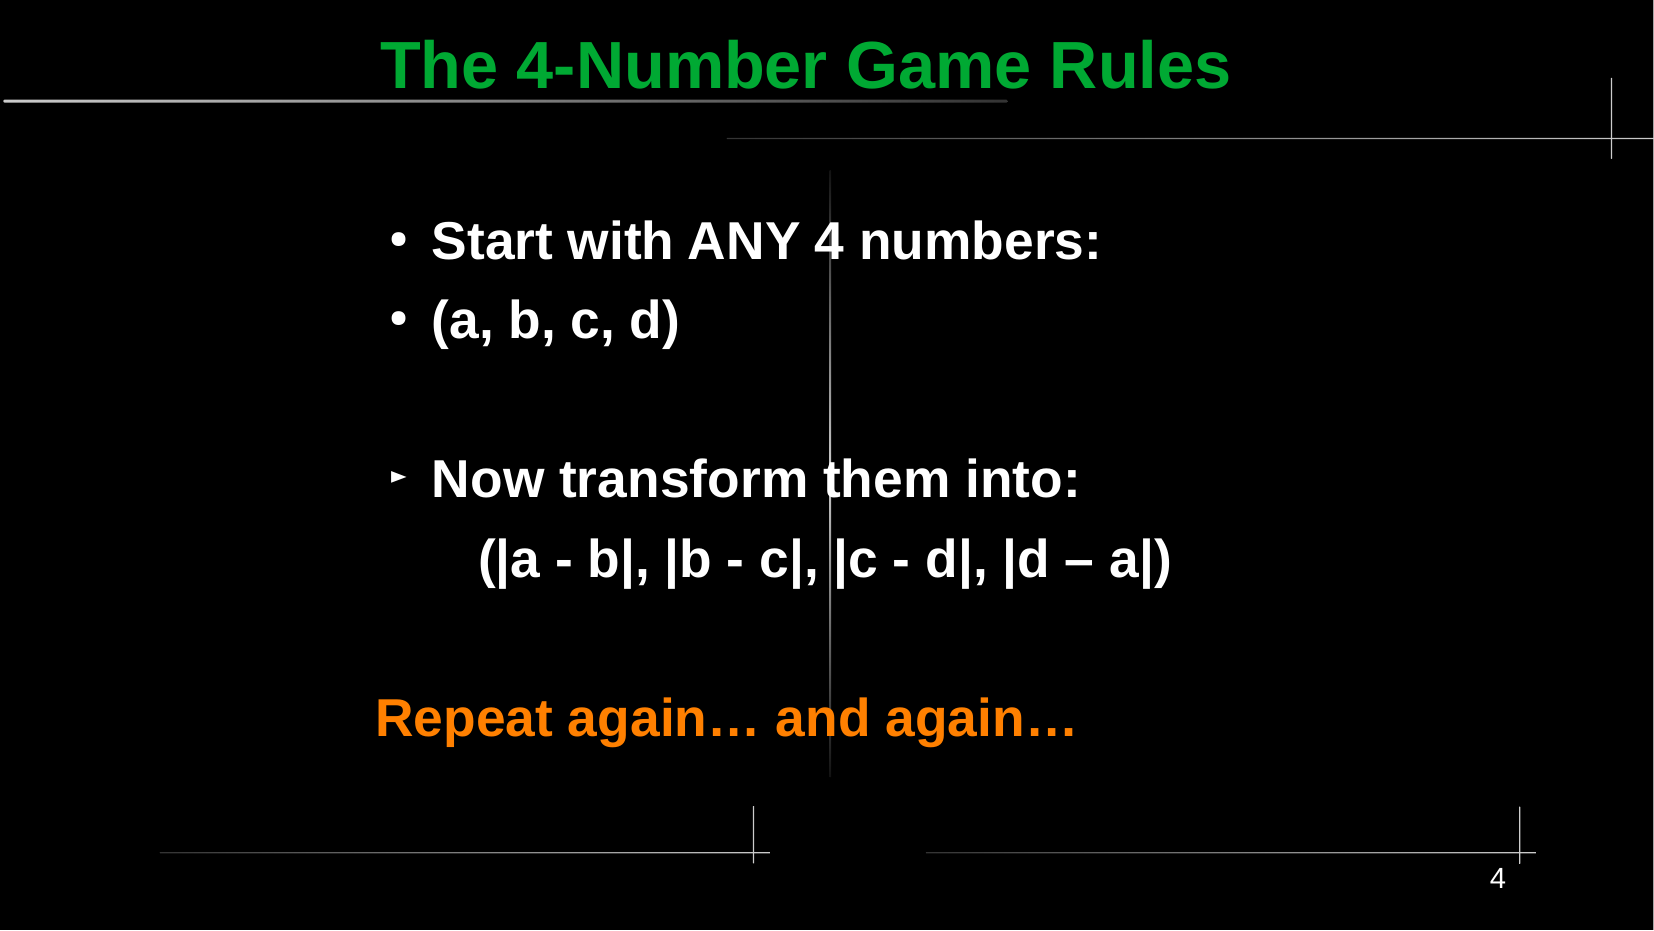

# The 4-Number Game Rules
Start with ANY 4 numbers:
(a, b, c, d)
Now transform them into:
 (|a - b|, |b - c|, |c - d|, |d – a|)
Repeat again… and again…
4